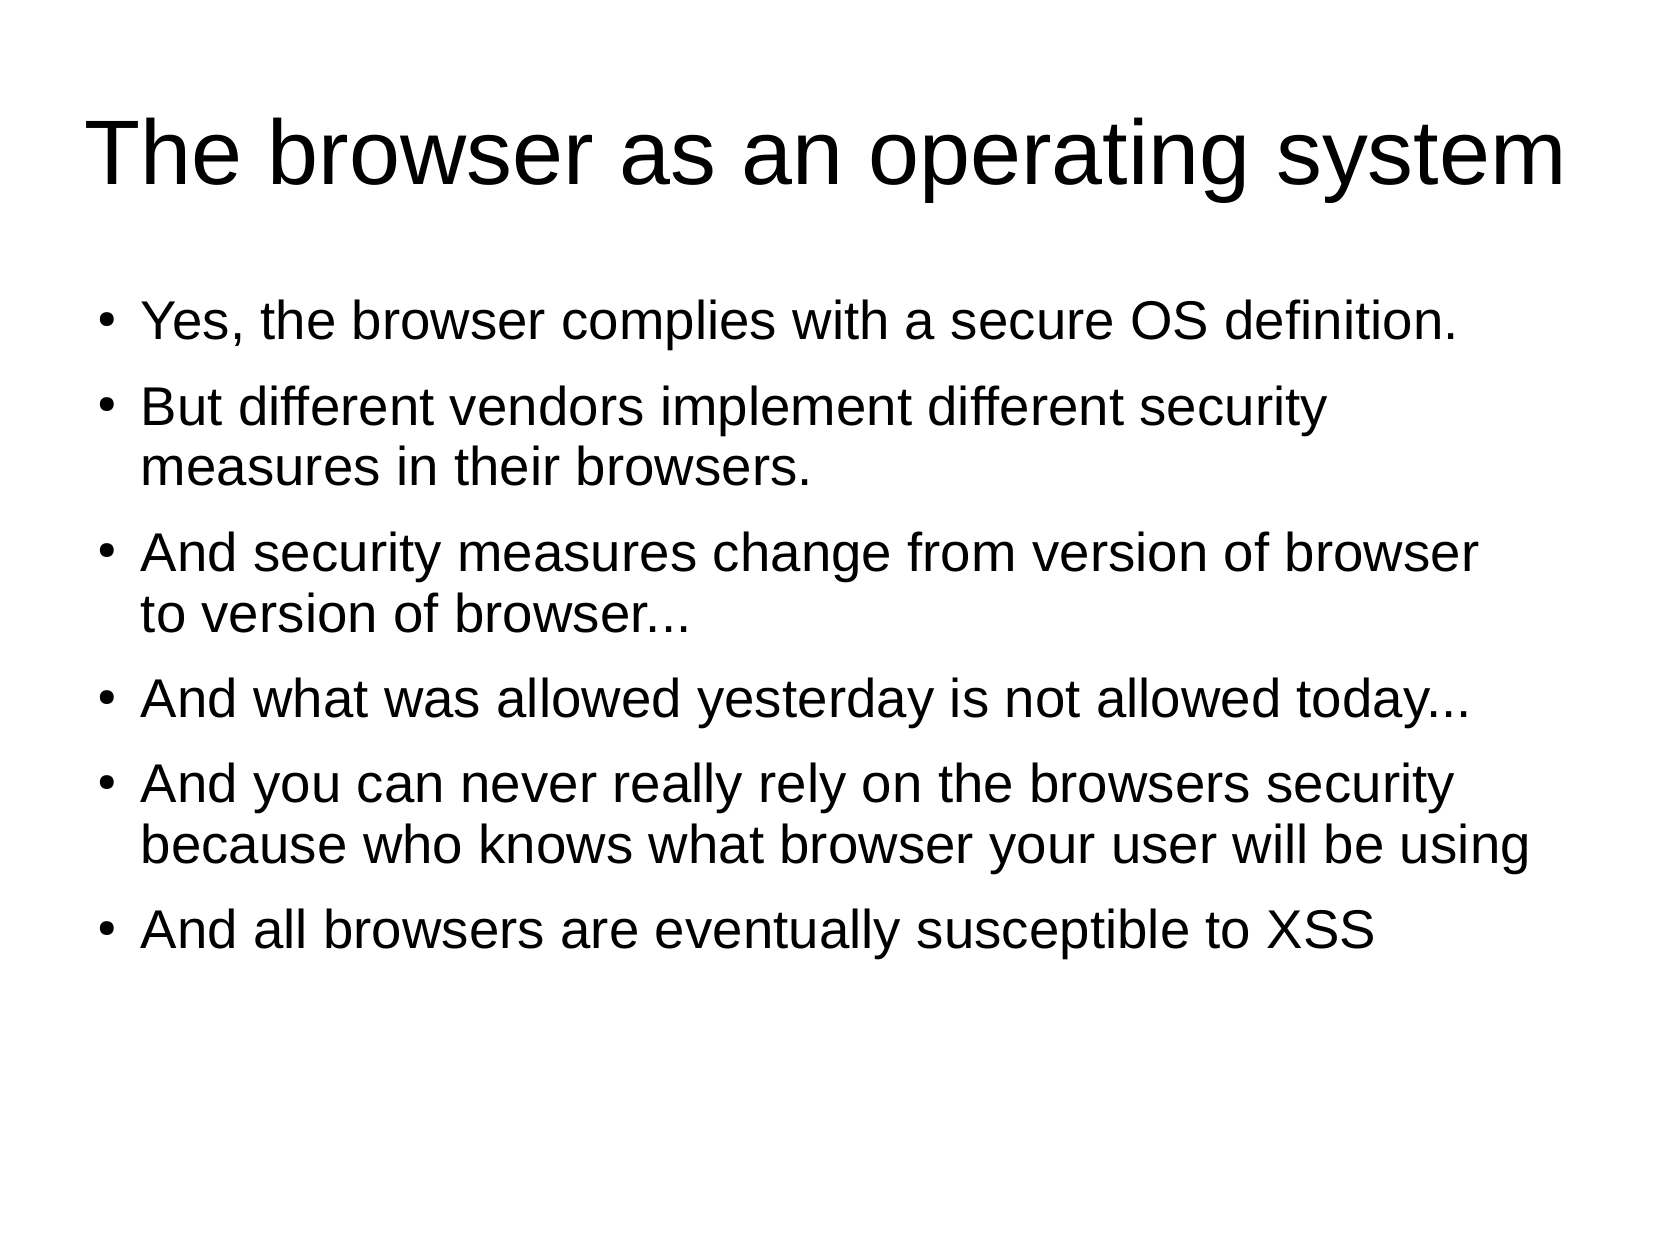

# The browser as an operating system
Yes, the browser complies with a secure OS definition.
But different vendors implement different security measures in their browsers.
And security measures change from version of browser to version of browser...
And what was allowed yesterday is not allowed today...
And you can never really rely on the browsers security because who knows what browser your user will be using
And all browsers are eventually susceptible to XSS